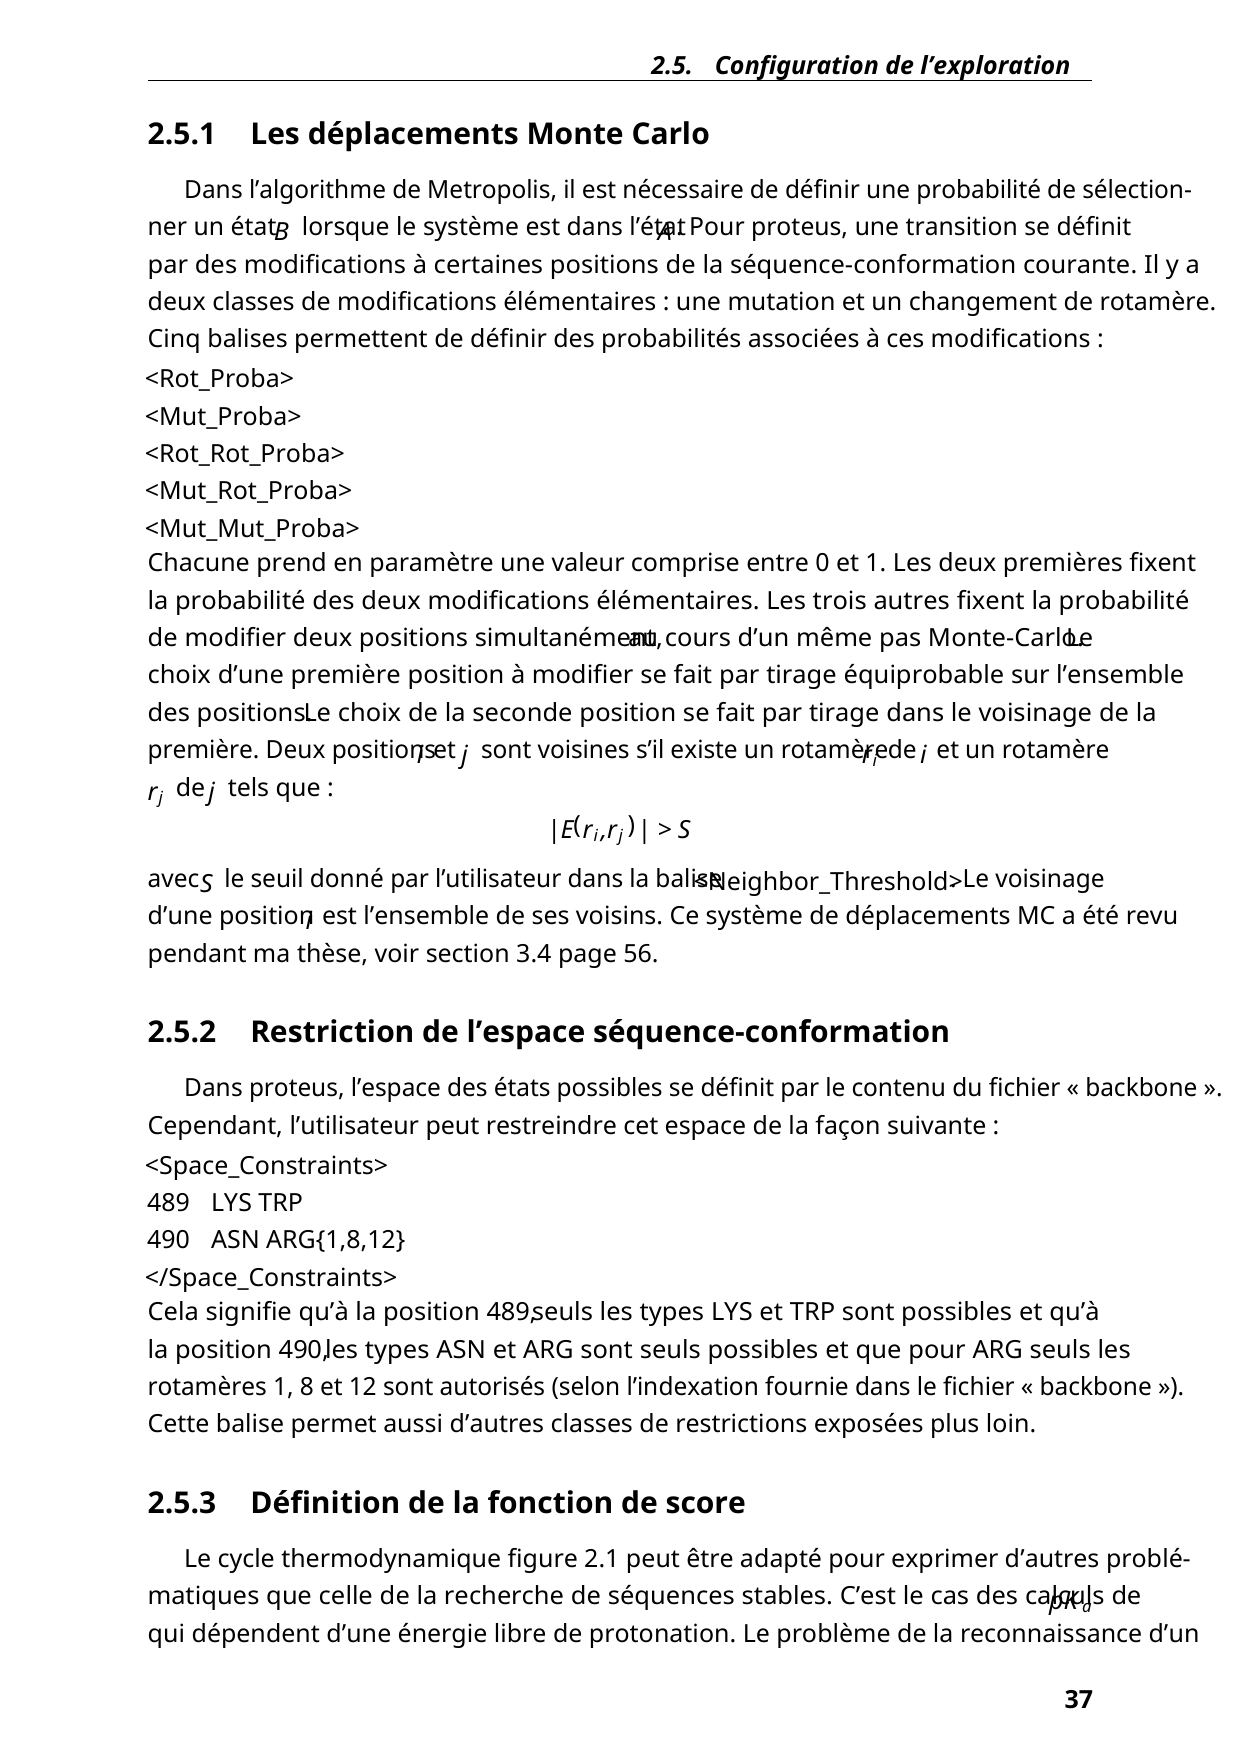

2.5.
Configuration de l’exploration
2.5.1
Les déplacements Monte Carlo
Dans l’algorithme de Metropolis, il est nécessaire de définir une probabilité de sélection-
ner un état
lorsque le système est dans l’état
. Pour proteus, une transition se définit
B
A
par des modifications à certaines positions de la séquence-conformation courante. Il y a
deux classes de modifications élémentaires : une mutation et un changement de rotamère.
Cinq balises permettent de définir des probabilités associées à ces modifications :
<Rot_Proba>
<Mut_Proba>
<Rot_Rot_Proba>
<Mut_Rot_Proba>
<Mut_Mut_Proba>
Chacune prend en paramètre une valeur comprise entre 0 et 1. Les deux premières fixent
la probabilité des deux modifications élémentaires. Les trois autres fixent la probabilité
de modifier deux positions simultanément,
au cours d’un même pas Monte-Carlo.
Le
choix d’une première position à modifier se fait par tirage équiprobable sur l’ensemble
des positions.
Le choix de la seconde position se fait par tirage dans le voisinage de la
première. Deux positions
et
sont voisines s’il existe un rotamère
de
et un rotamère
i
j
r
i
i
de
tels que :
r
j
j
(
)
|E
r
,r
| > S
i
j
avec
le seuil donné par l’utilisateur dans la balise
. Le voisinage
<Neighbor_Threshold>
S
d’une position
est l’ensemble de ses voisins. Ce système de déplacements MC a été revu
i
pendant ma thèse, voir section 3.4 page 56.
2.5.2
Restriction de l’espace séquence-conformation
Dans proteus, l’espace des états possibles se définit par le contenu du fichier « backbone ».
Cependant, l’utilisateur peut restreindre cet espace de la façon suivante :
<Space_Constraints>
489
LYS TRP
490
ASN ARG{1,8,12}
</Space_Constraints>
Cela signifie qu’à la position 489,
seuls les types LYS et TRP sont possibles et qu’à
la position 490,
les types ASN et ARG sont seuls possibles et que pour ARG seuls les
rotamères 1, 8 et 12 sont autorisés (selon l’indexation fournie dans le fichier « backbone »).
Cette balise permet aussi d’autres classes de restrictions exposées plus loin.
2.5.3
Définition de la fonction de score
Le cycle thermodynamique figure 2.1 peut être adapté pour exprimer d’autres problé-
matiques que celle de la recherche de séquences stables. C’est le cas des calculs de
pK
a
qui dépendent d’une énergie libre de protonation. Le problème de la reconnaissance d’un
37